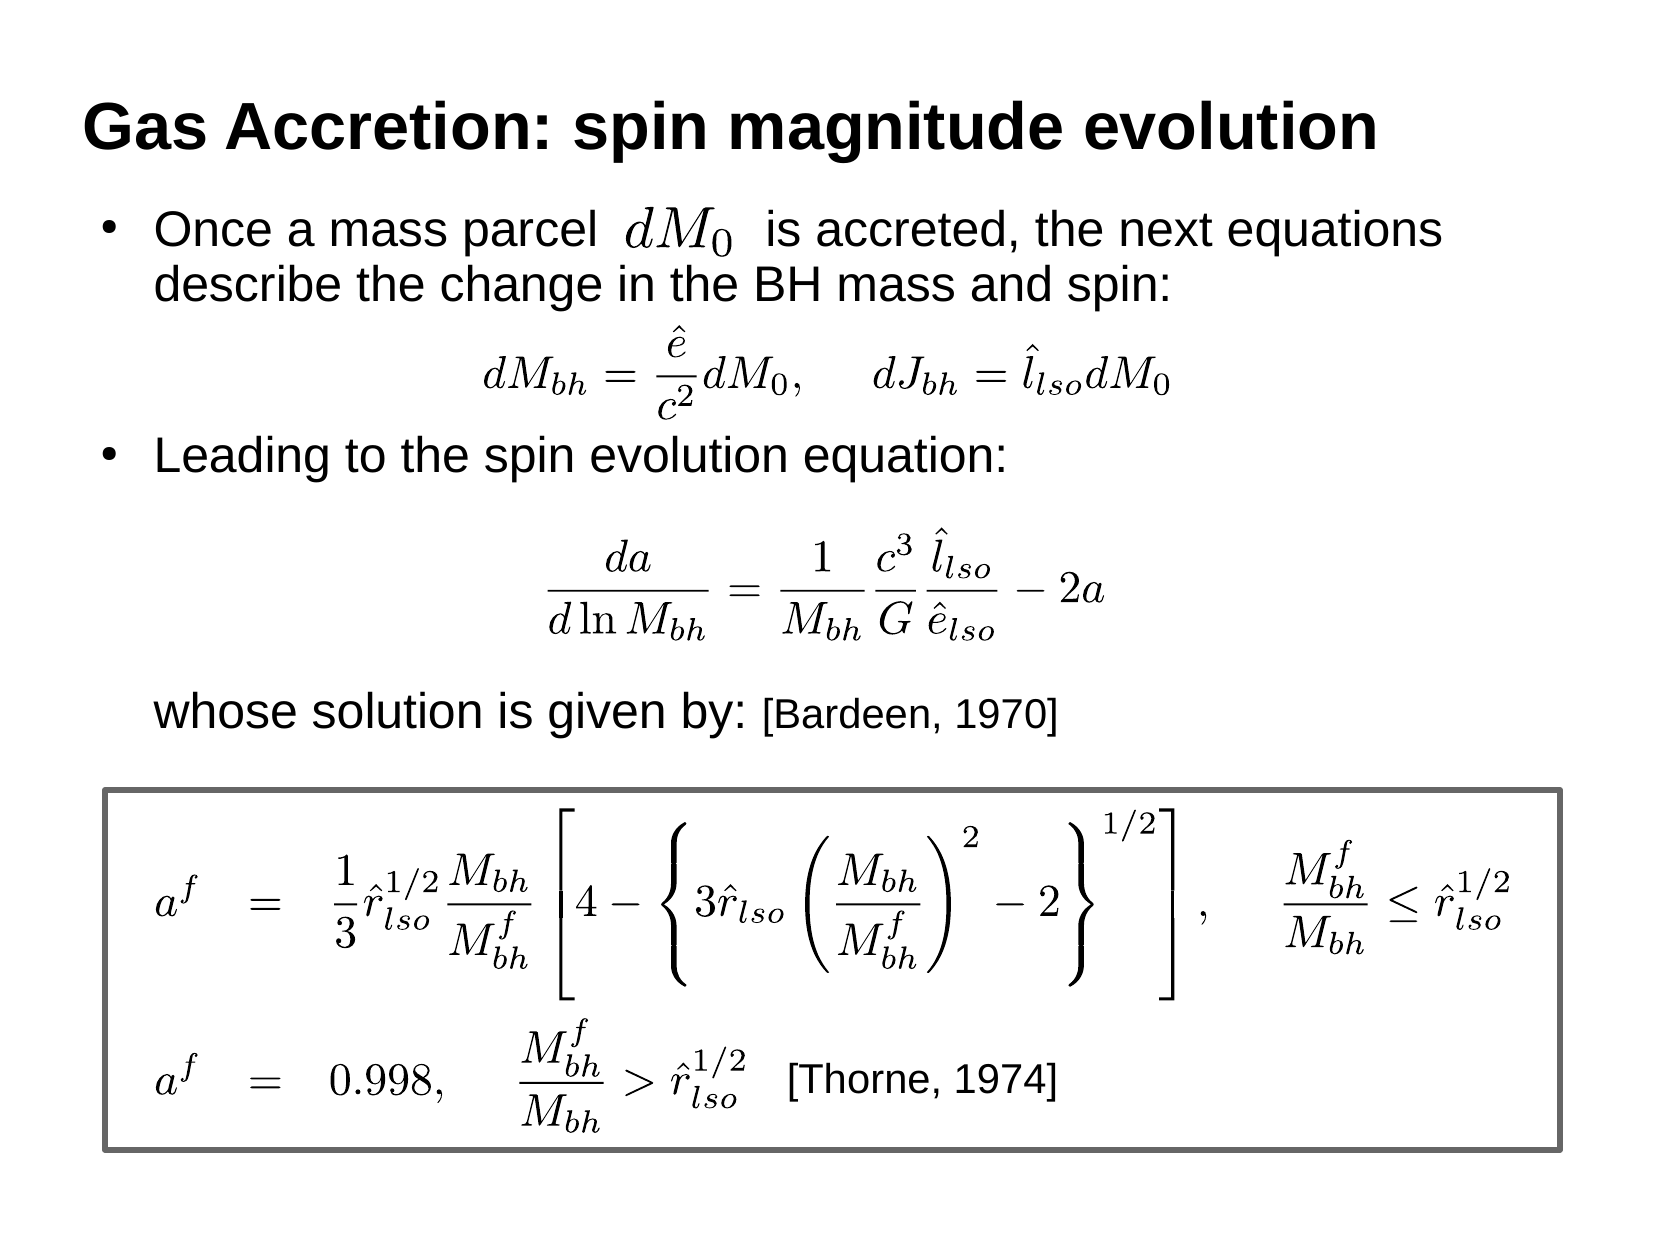

Gas Accretion: spin magnitude evolution
# Once a mass parcel is accreted, the next equations describe the change in the BH mass and spin:
Leading to the spin evolution equation:
whose solution is given by: [Bardeen, 1970]
[Thorne, 1974]